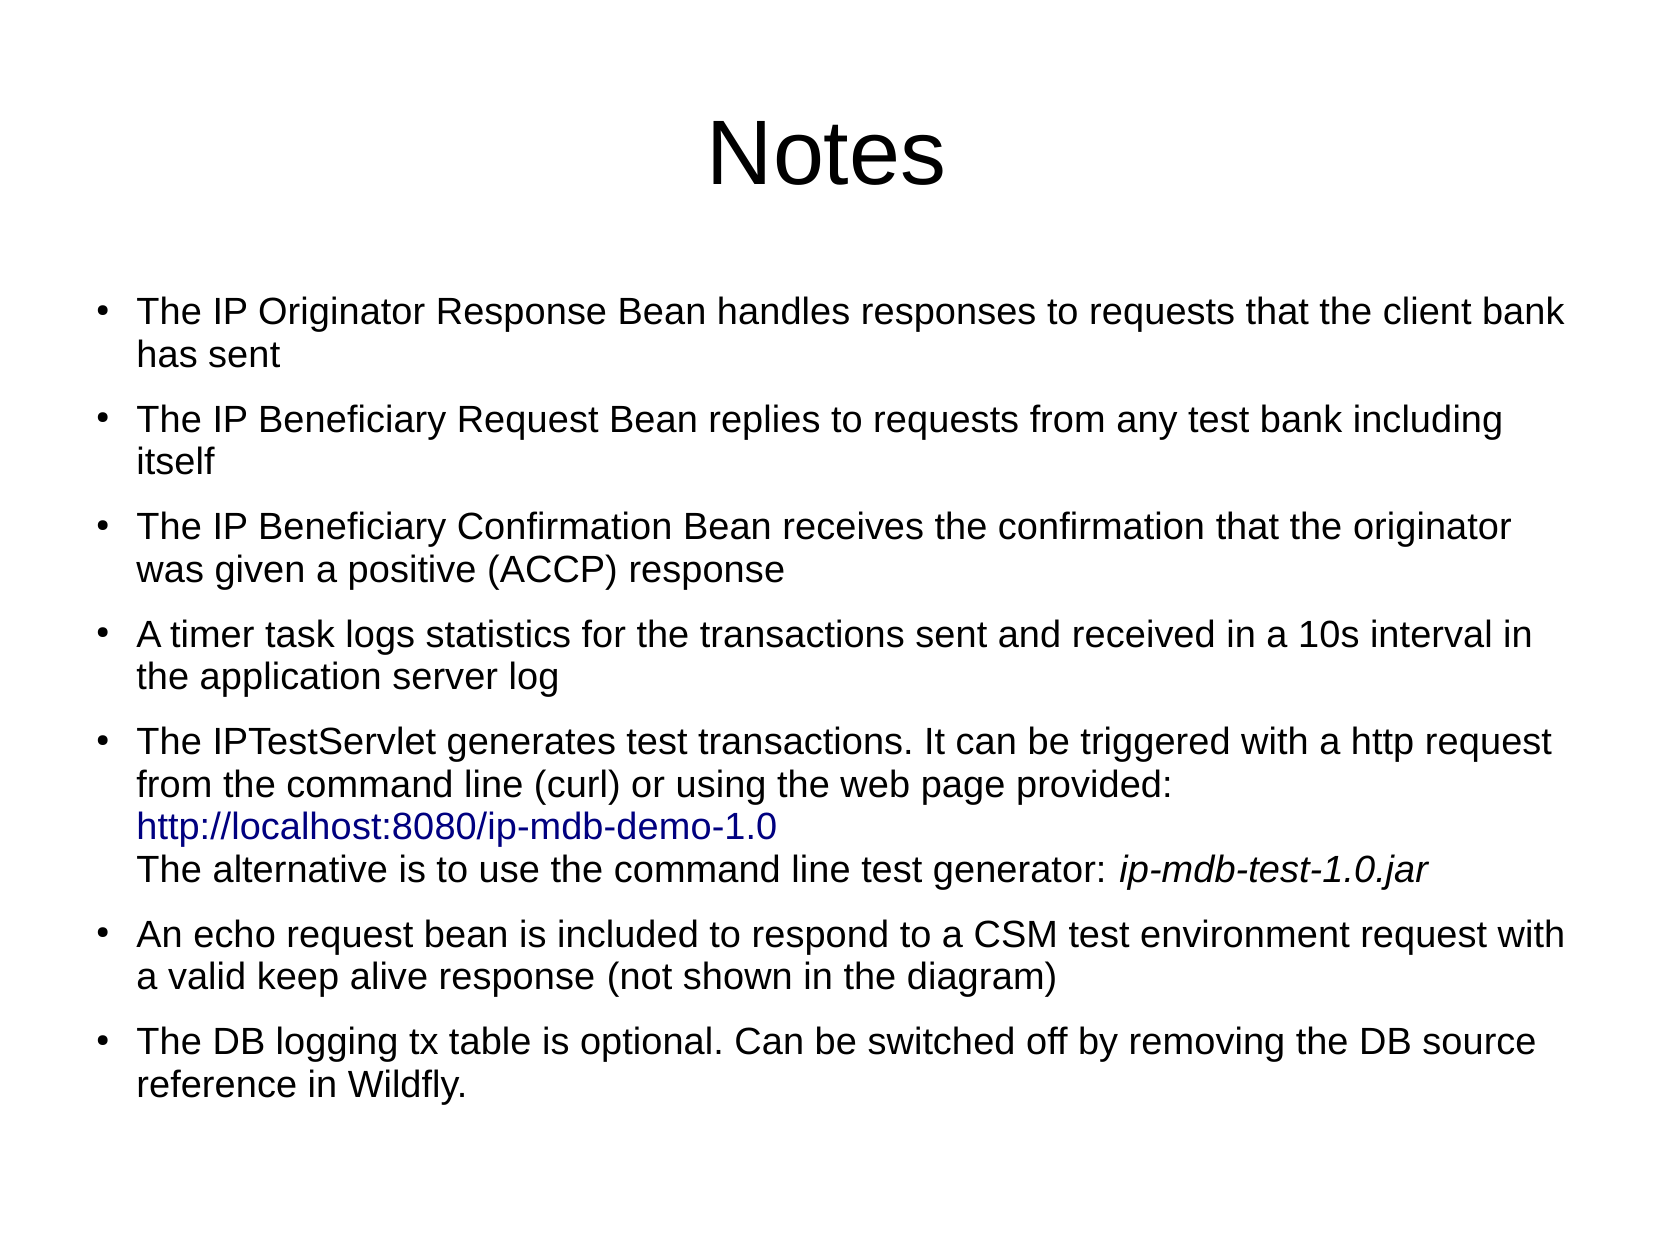

# Notes
The IP Originator Response Bean handles responses to requests that the client bank has sent
The IP Beneficiary Request Bean replies to requests from any test bank including itself
The IP Beneficiary Confirmation Bean receives the confirmation that the originator was given a positive (ACCP) response
A timer task logs statistics for the transactions sent and received in a 10s interval in the application server log
The IPTestServlet generates test transactions. It can be triggered with a http request from the command line (curl) or using the web page provided: http://localhost:8080/ip-mdb-demo-1.0
The alternative is to use the command line test generator: ip-mdb-test-1.0.jar
An echo request bean is included to respond to a CSM test environment request with a valid keep alive response (not shown in the diagram)
The DB logging tx table is optional. Can be switched off by removing the DB source reference in Wildfly.